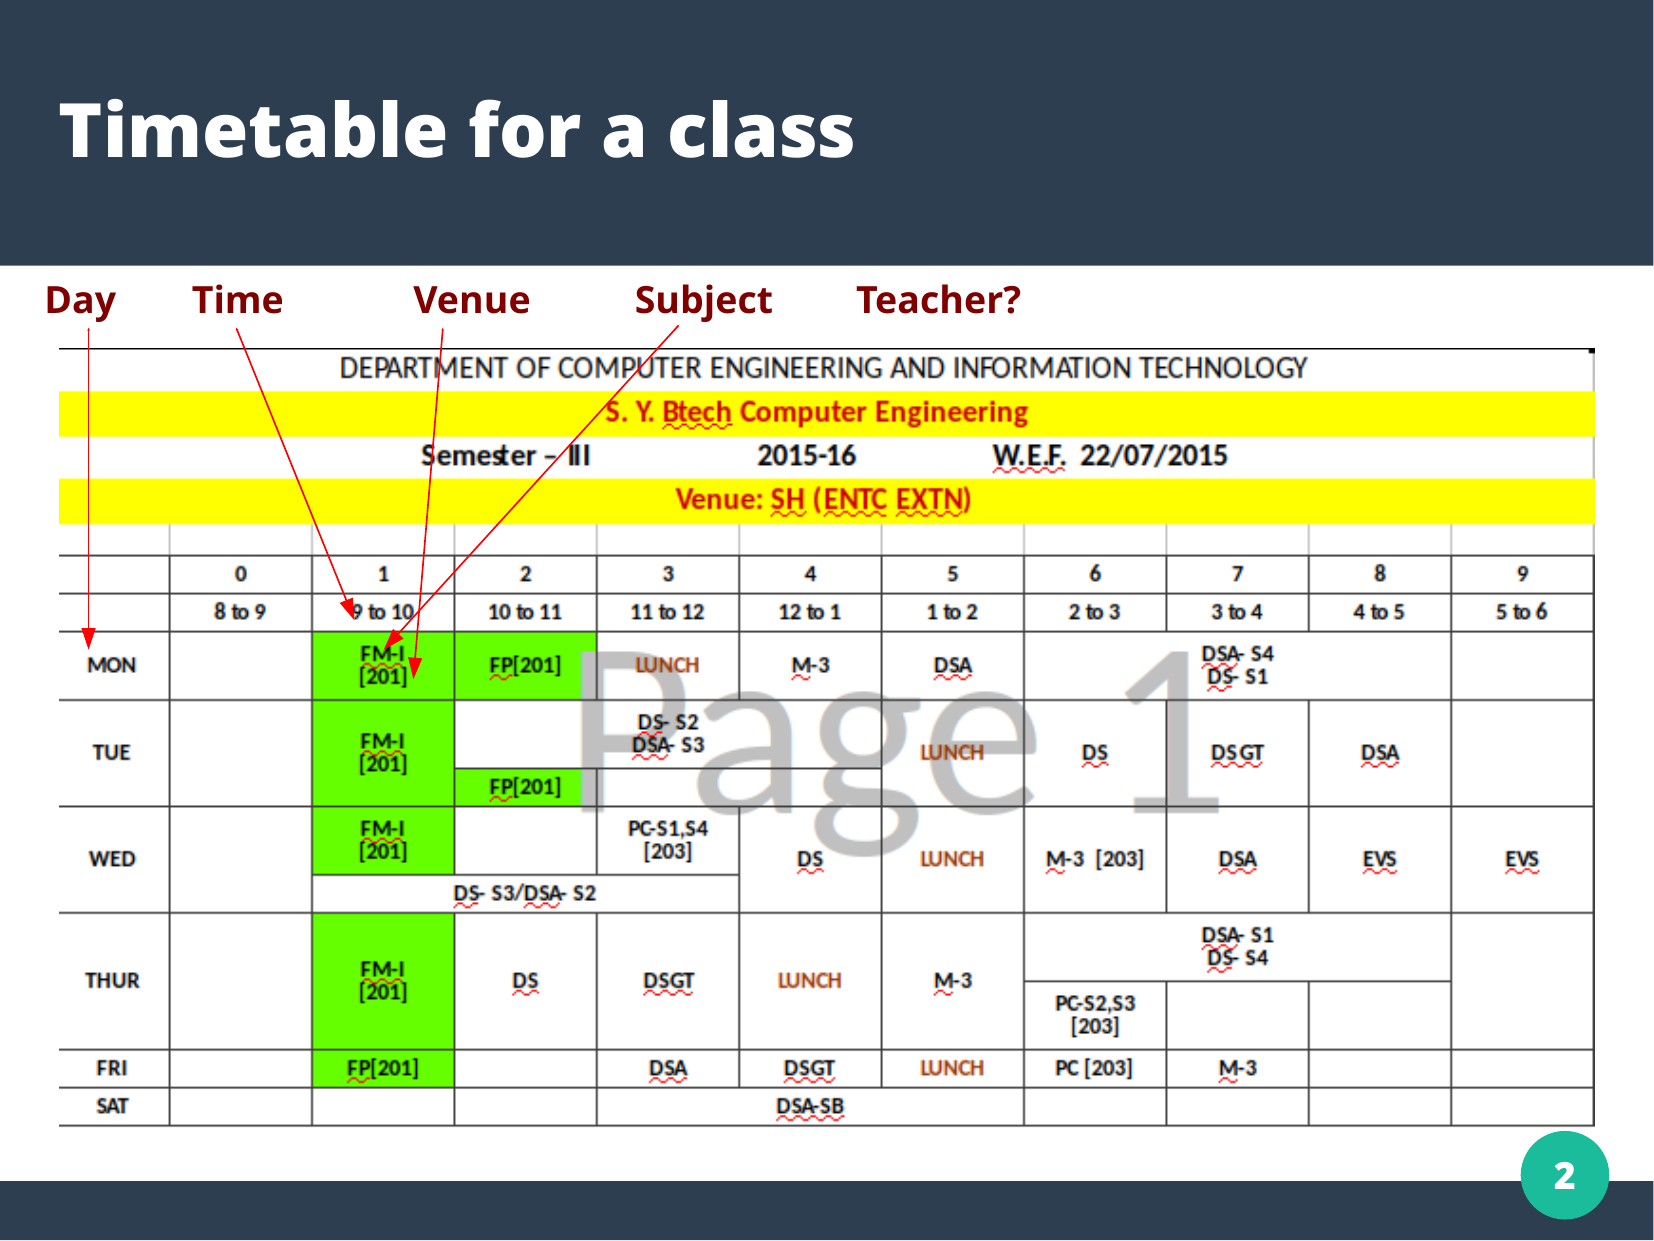

# Timetable for a class
Day		Time		Venue		Subject		Teacher?
2